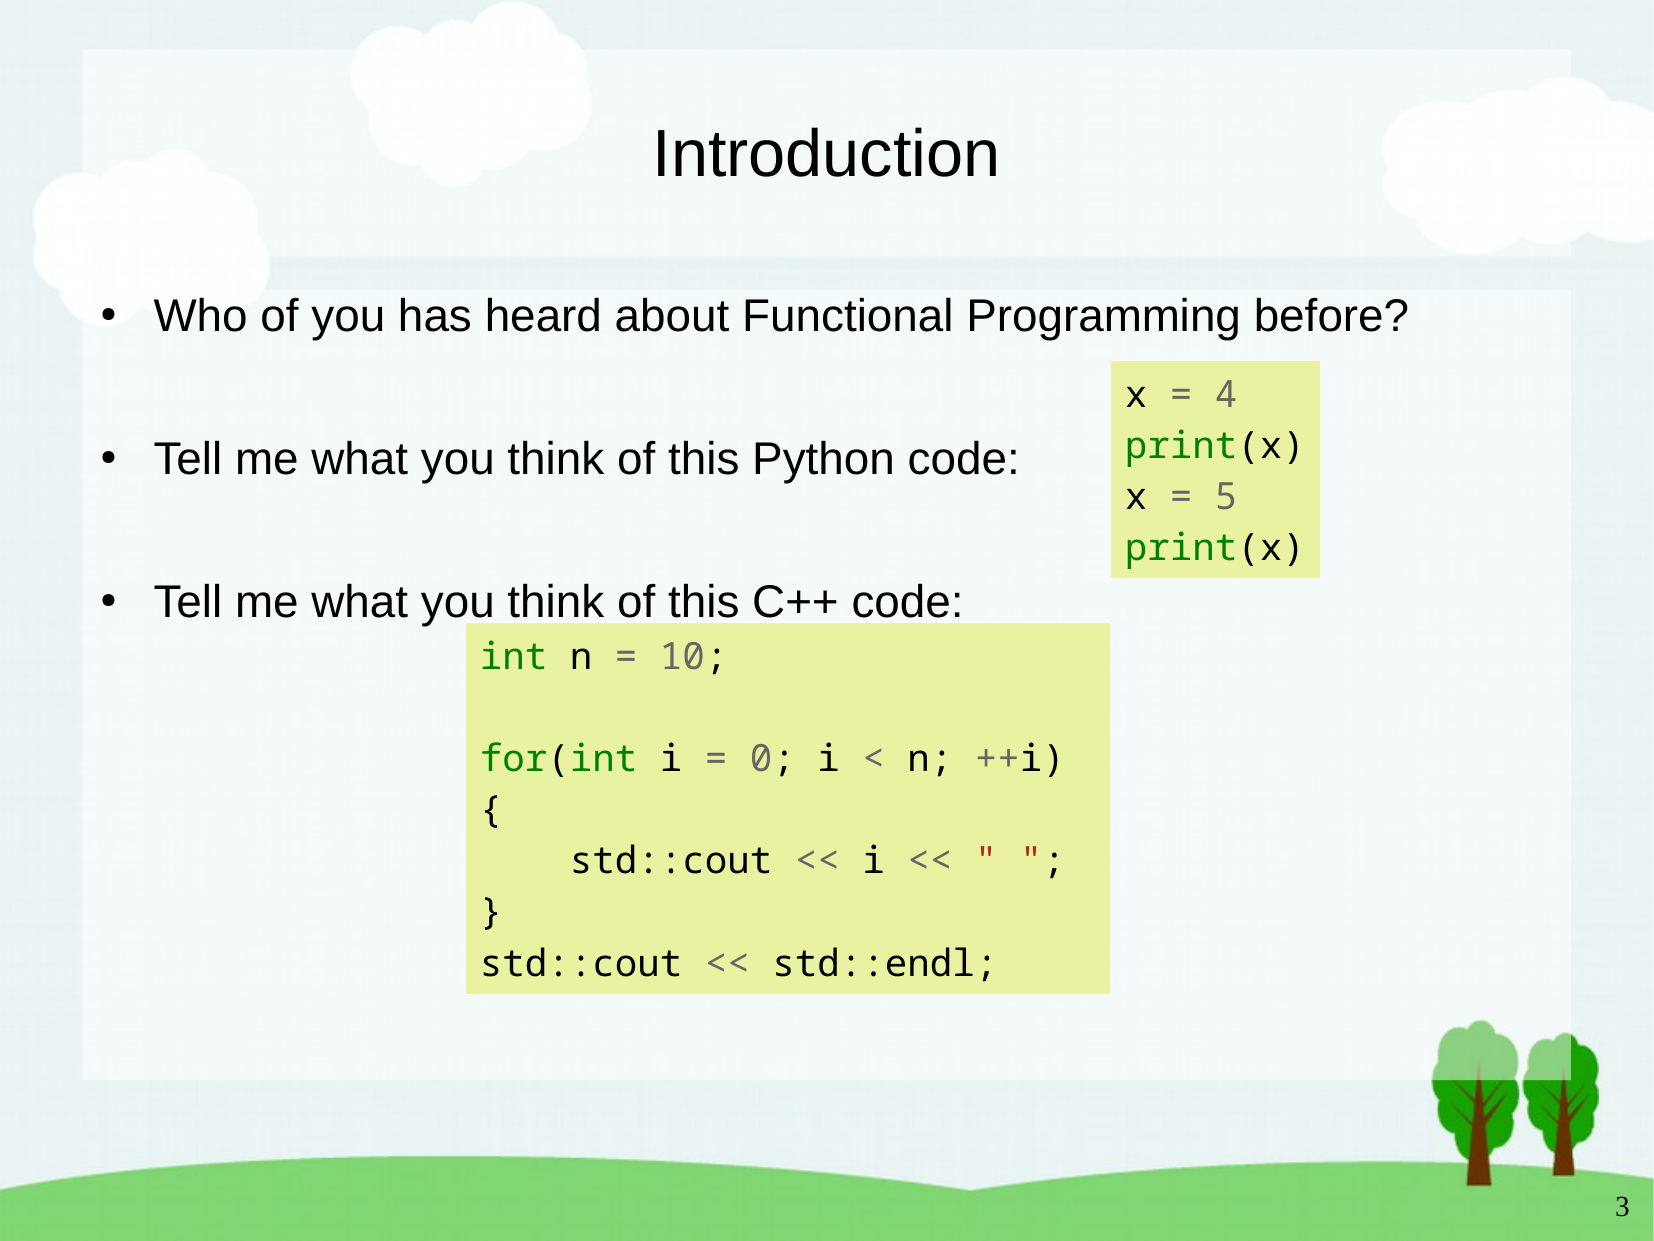

# Introduction
Who of you has heard about Functional Programming before?
Tell me what you think of this Python code:
Tell me what you think of this C++ code:
x = 4
print(x)
x = 5
print(x)
int n = 10;
for(int i = 0; i < n; ++i)
{
 std::cout << i << " ";
}
std::cout << std::endl;
3